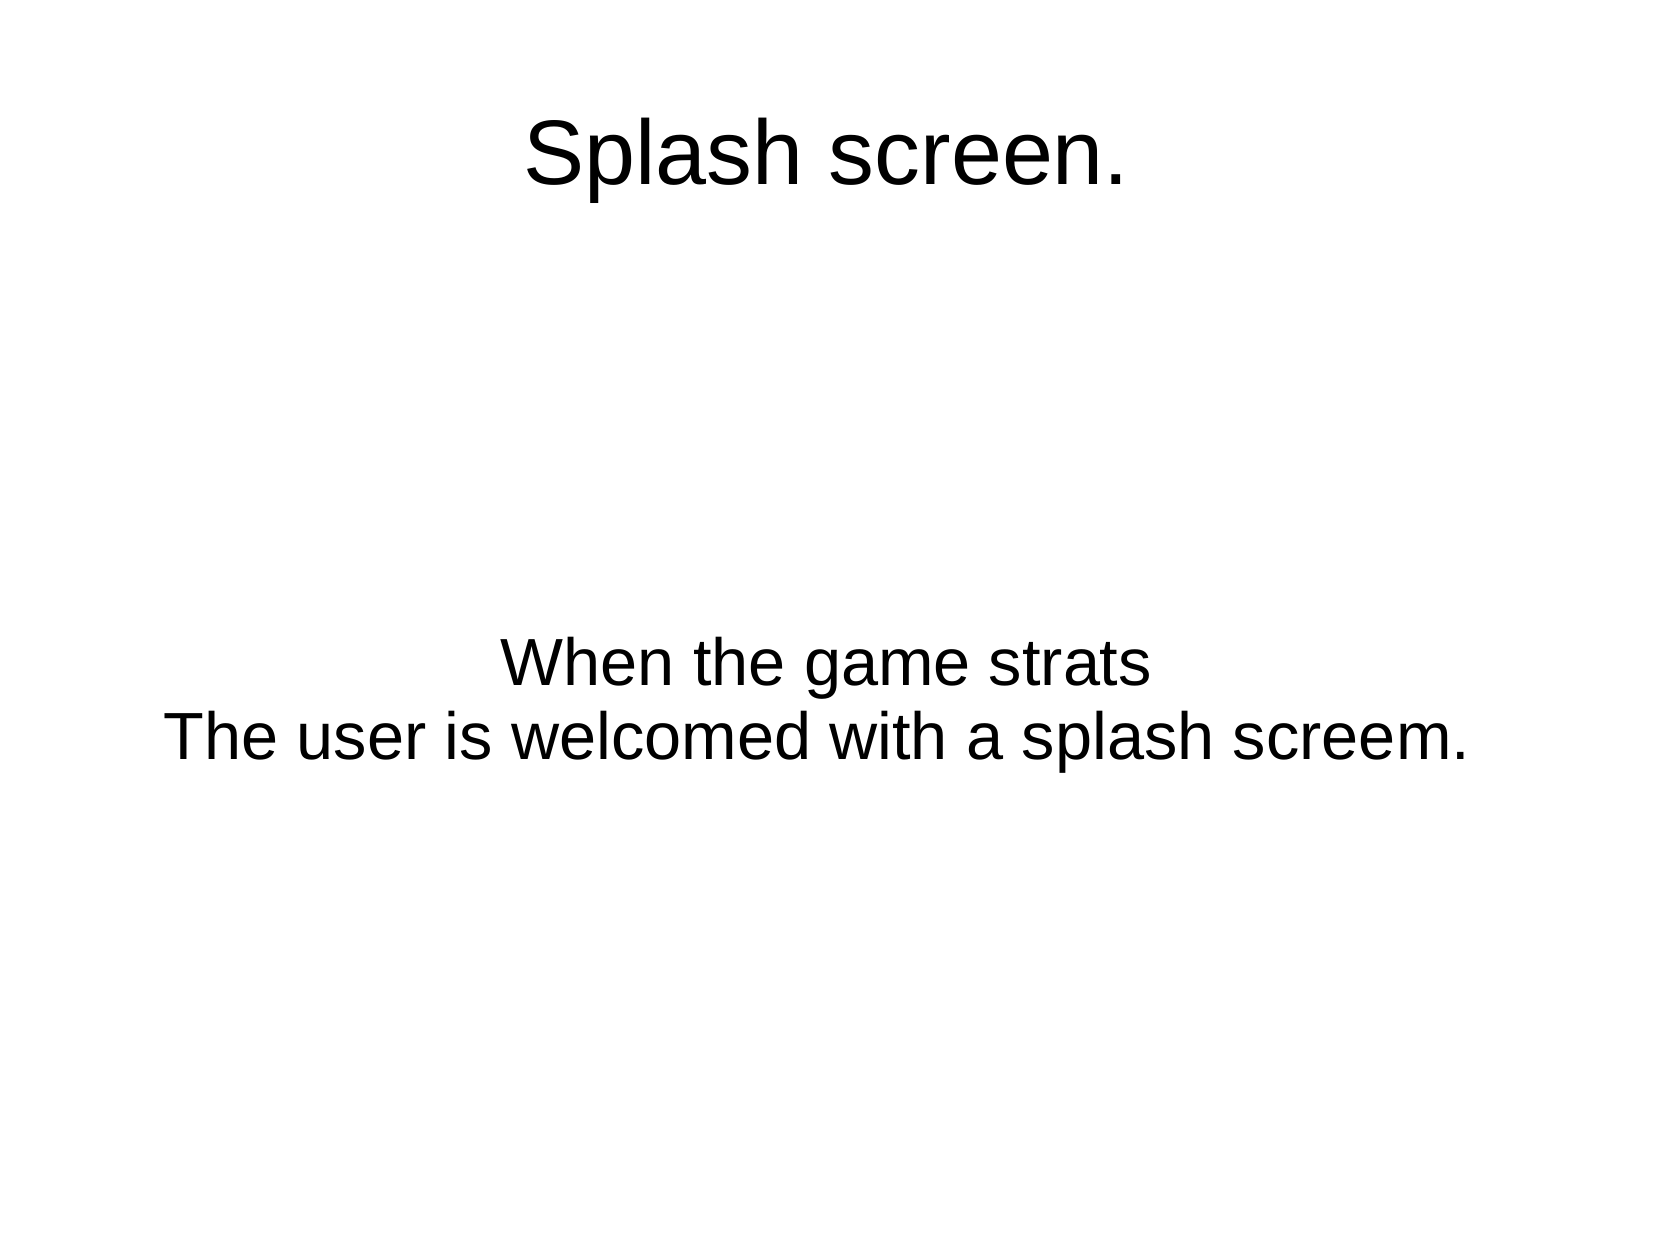

# Splash screen.
When the game strats
The user is welcomed with a splash screem.